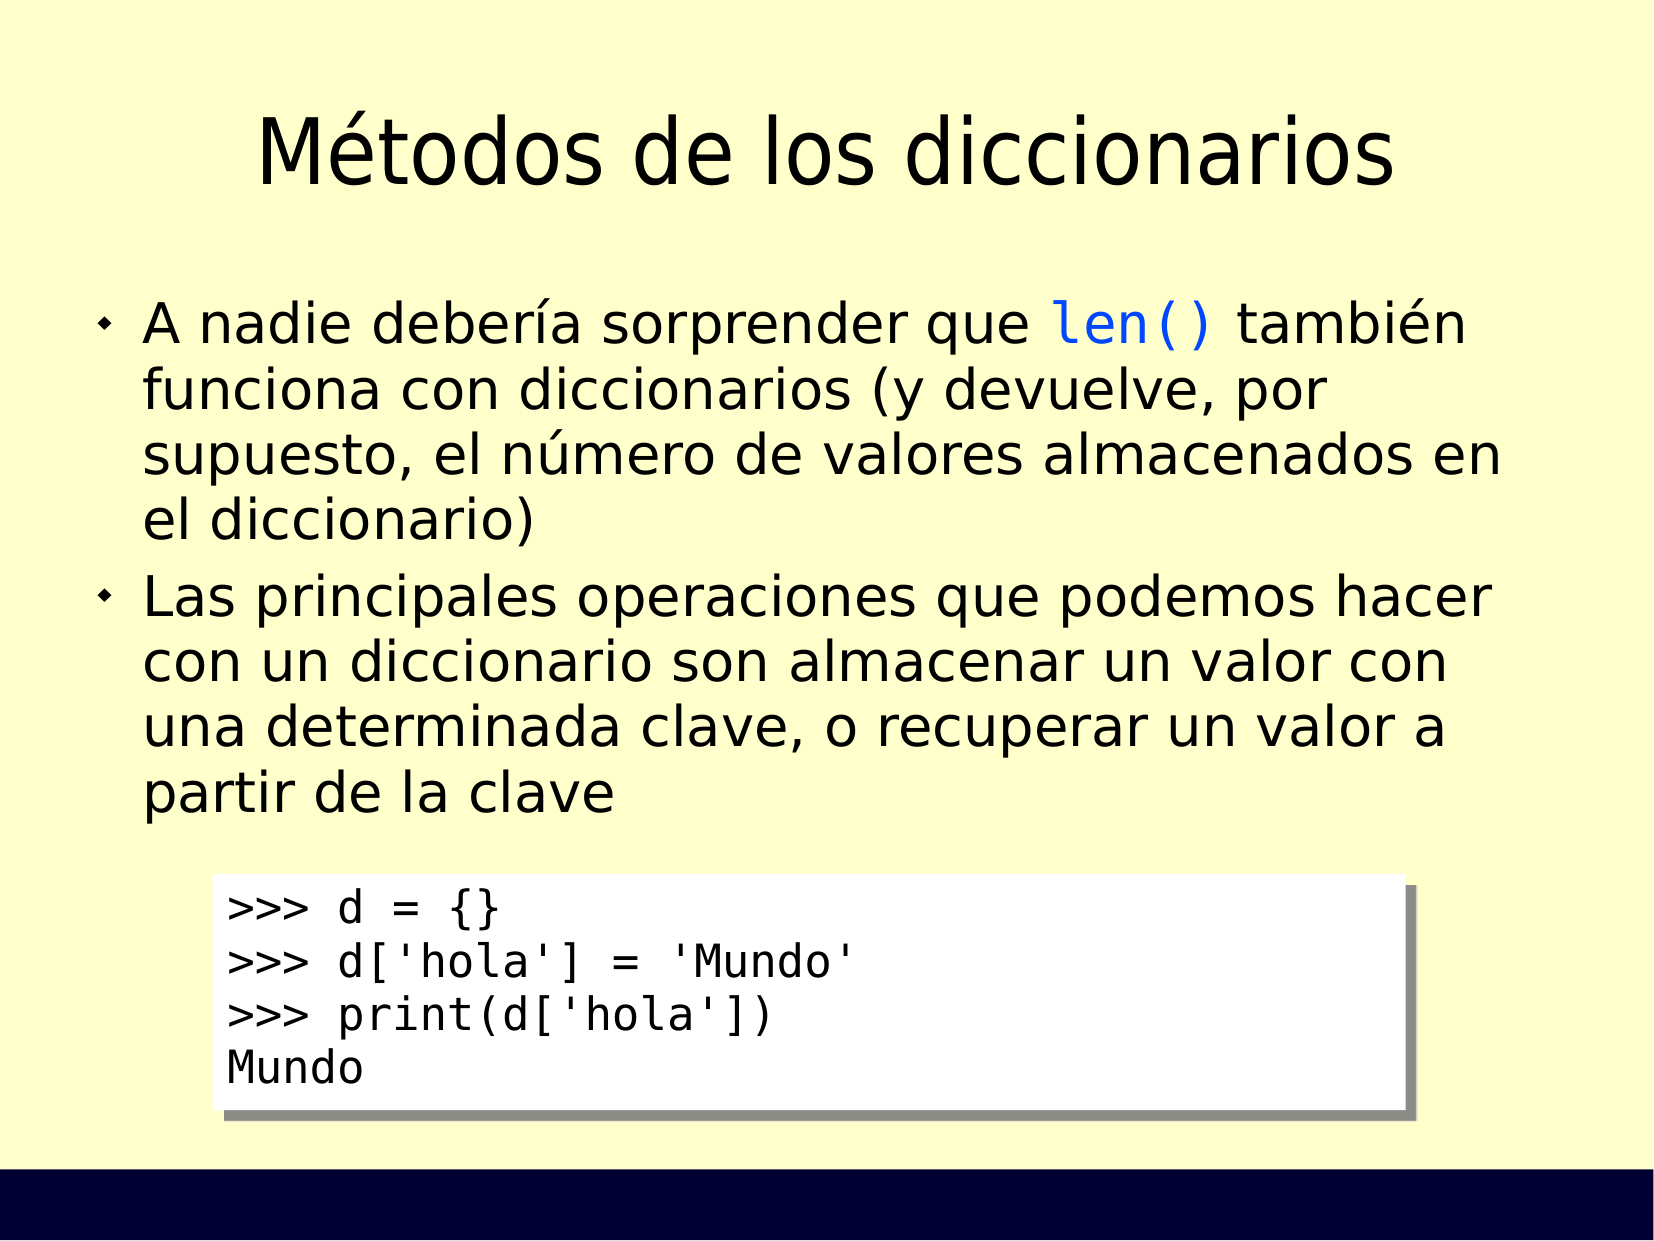

# Métodos de los diccionarios
A nadie debería sorprender que len() también funciona con diccionarios (y devuelve, por supuesto, el número de valores almacenados en el diccionario)
Las principales operaciones que podemos hacer con un diccionario son almacenar un valor con una determinada clave, o recuperar un valor a partir de la clave
>>> d = {}
>>> d['hola'] = 'Mundo'
>>> print(d['hola'])
Mundo